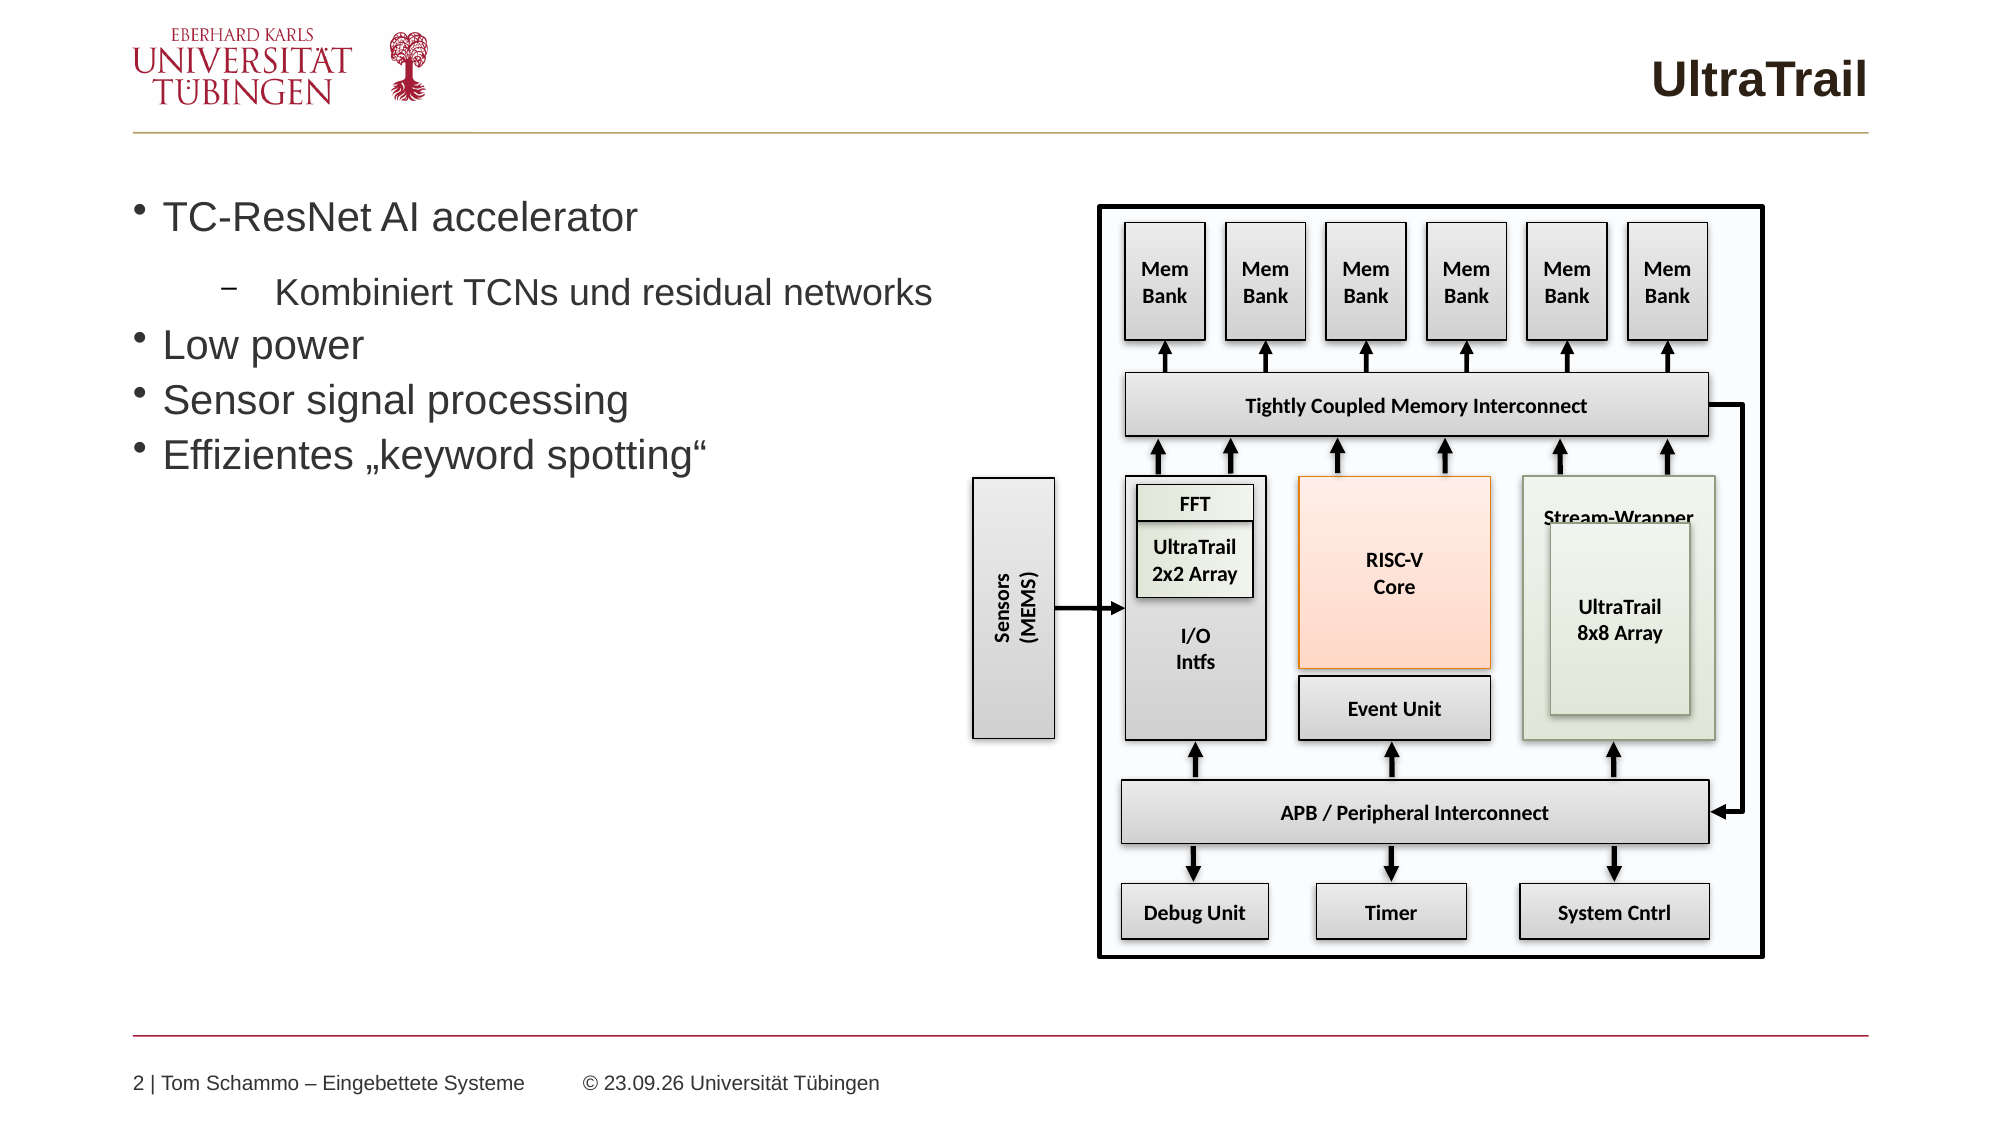

# UltraTrail
TC-ResNet AI accelerator
Kombiniert TCNs und residual networks
Low power
Sensor signal processing
Effizientes „keyword spotting“
Mem
Bank
Mem
Bank
Mem
Bank
Mem
Bank
Mem
Bank
Mem
Bank
Tightly Coupled Memory Interconnect
I/O
Intfs
Stream-Wrapper
RISC-V
Core
FFT
UltraTrail
2x2 Array
UltraTrail
8x8 Array
Sensors
(MEMS)
Event Unit
APB / Peripheral Interconnect
System Cntrl
Debug Unit
Timer